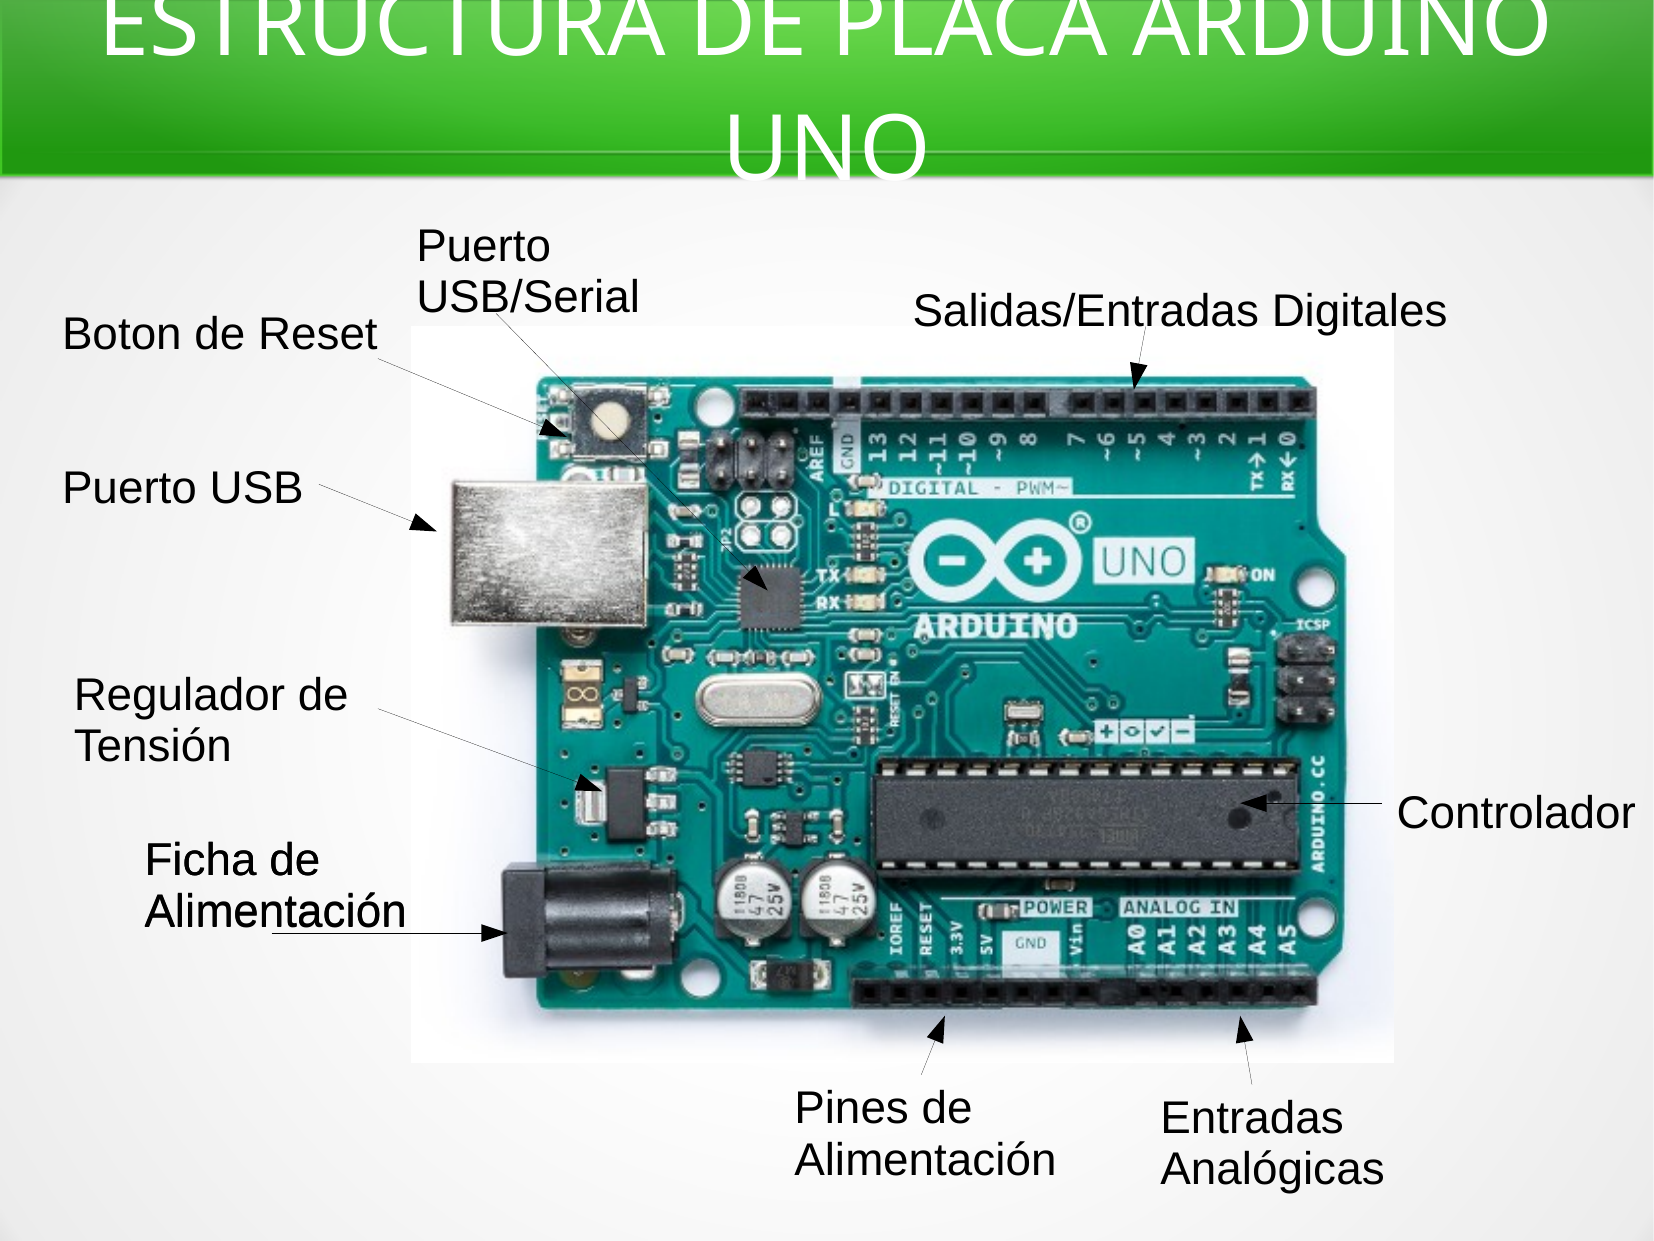

# ESTRUCTURA DE PLACA ARDUINO UNO
Puerto USB/Serial
Salidas/Entradas Digitales
Boton de Reset
Puerto USB
Regulador de
Tensión
Controlador
Ficha de
Alimentación
Ficha de
Alimentación
Pines de Alimentación
Entradas
Analógicas